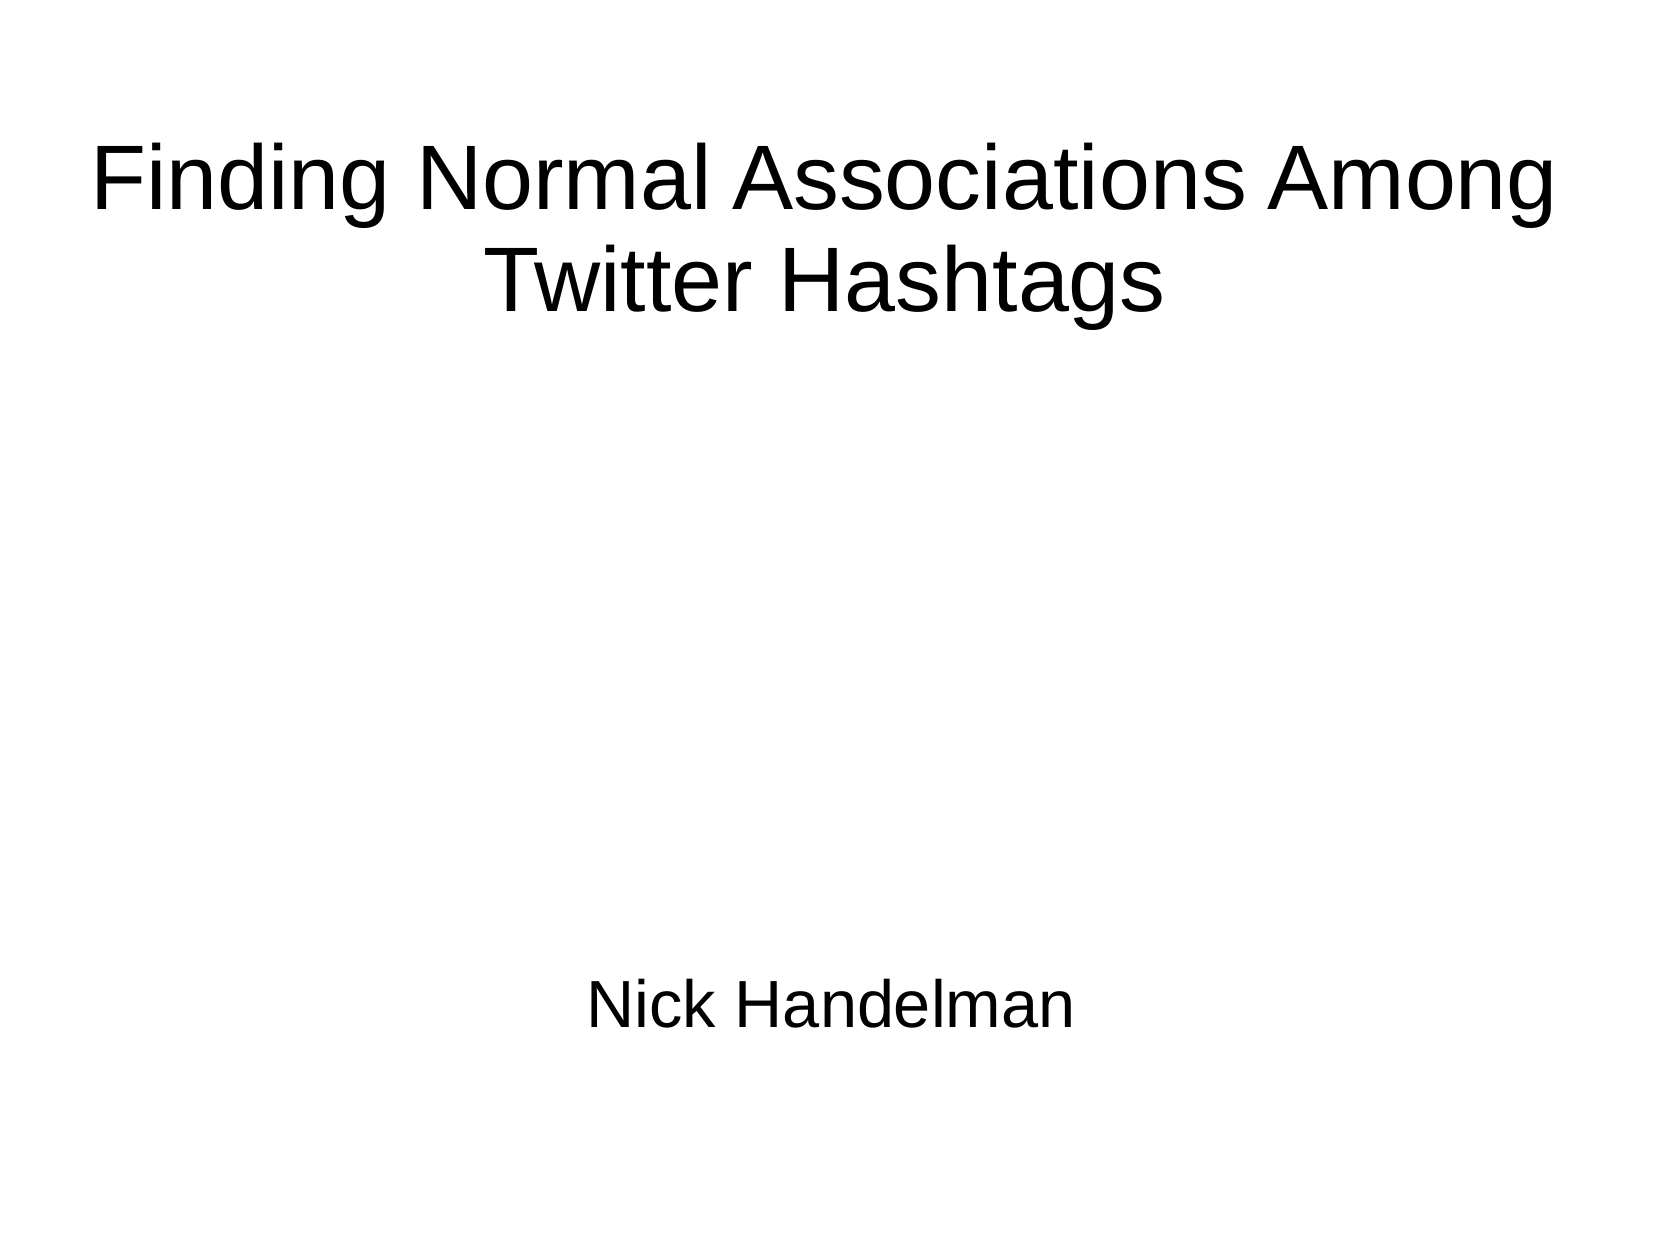

# Finding Normal Associations Among Twitter Hashtags
Nick Handelman